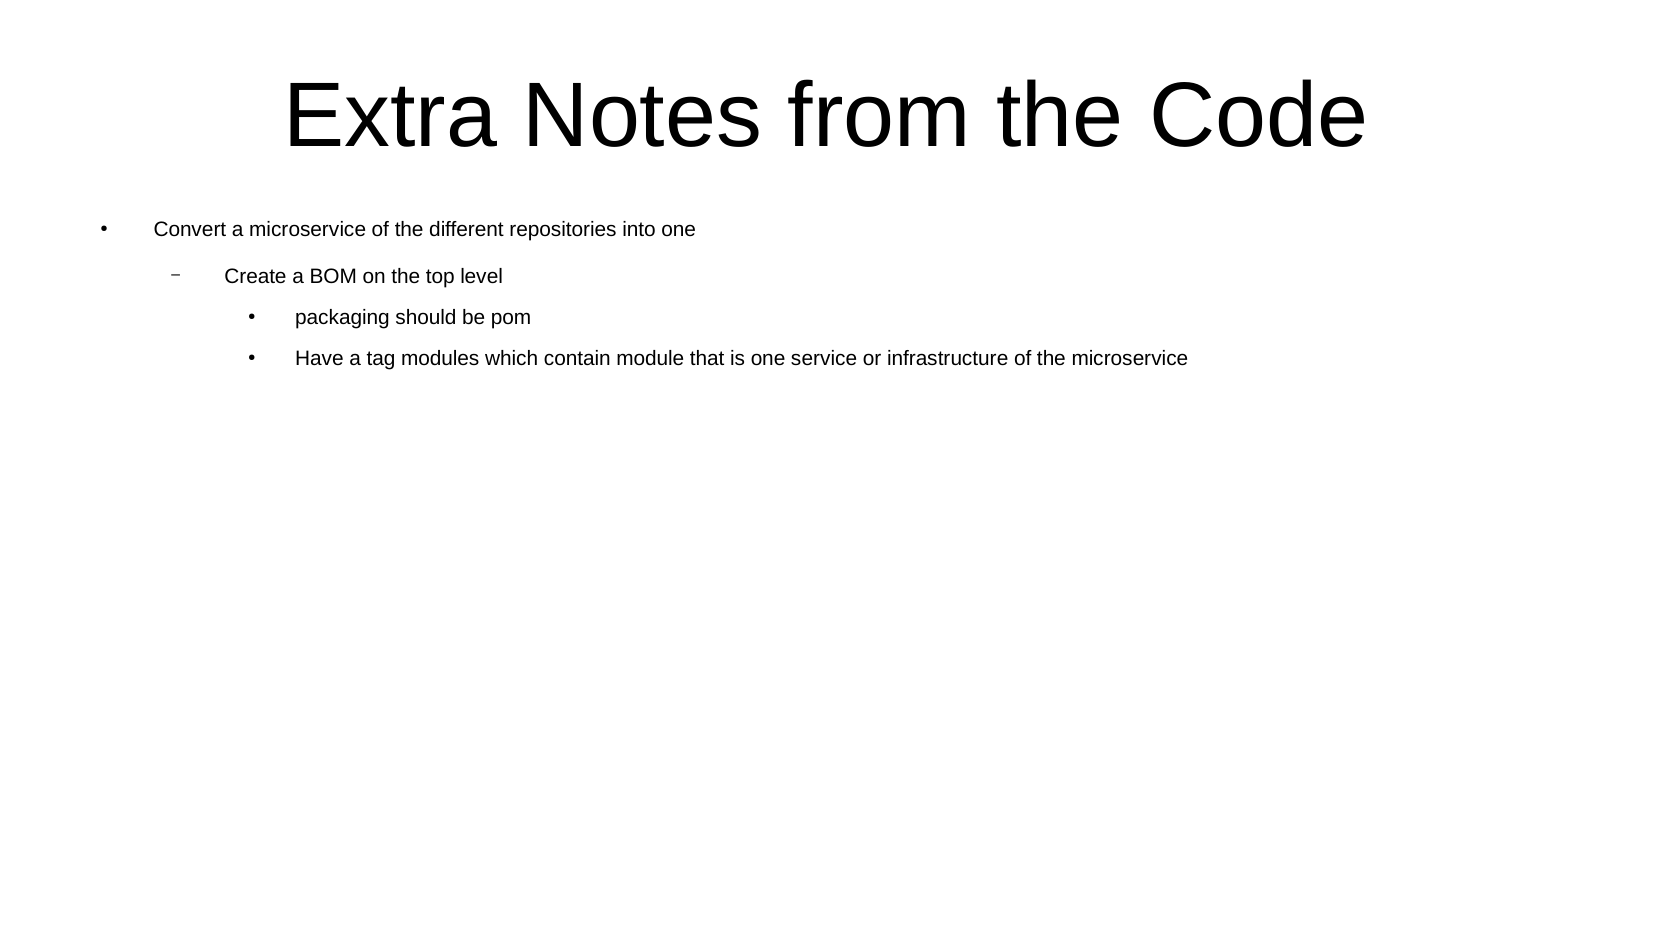

# Extra Notes from the Code
Convert a microservice of the different repositories into one
Create a BOM on the top level
packaging should be pom
Have a tag modules which contain module that is one service or infrastructure of the microservice